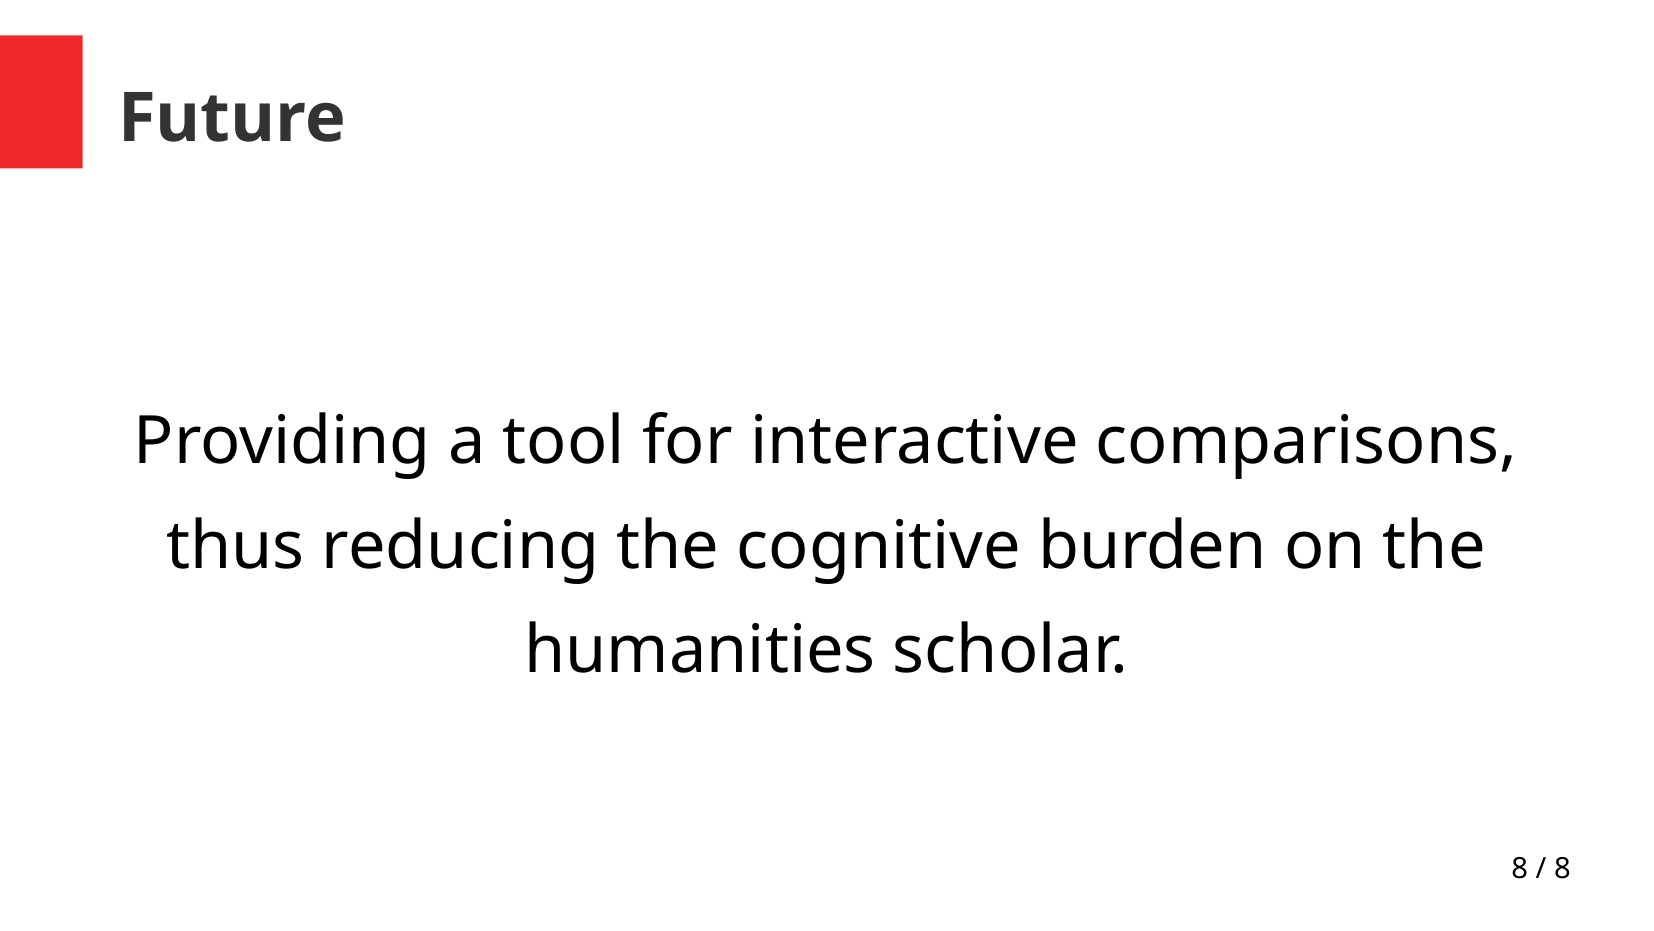

# Future
Providing a tool for interactive comparisons,
thus reducing the cognitive burden on the humanities scholar.
8